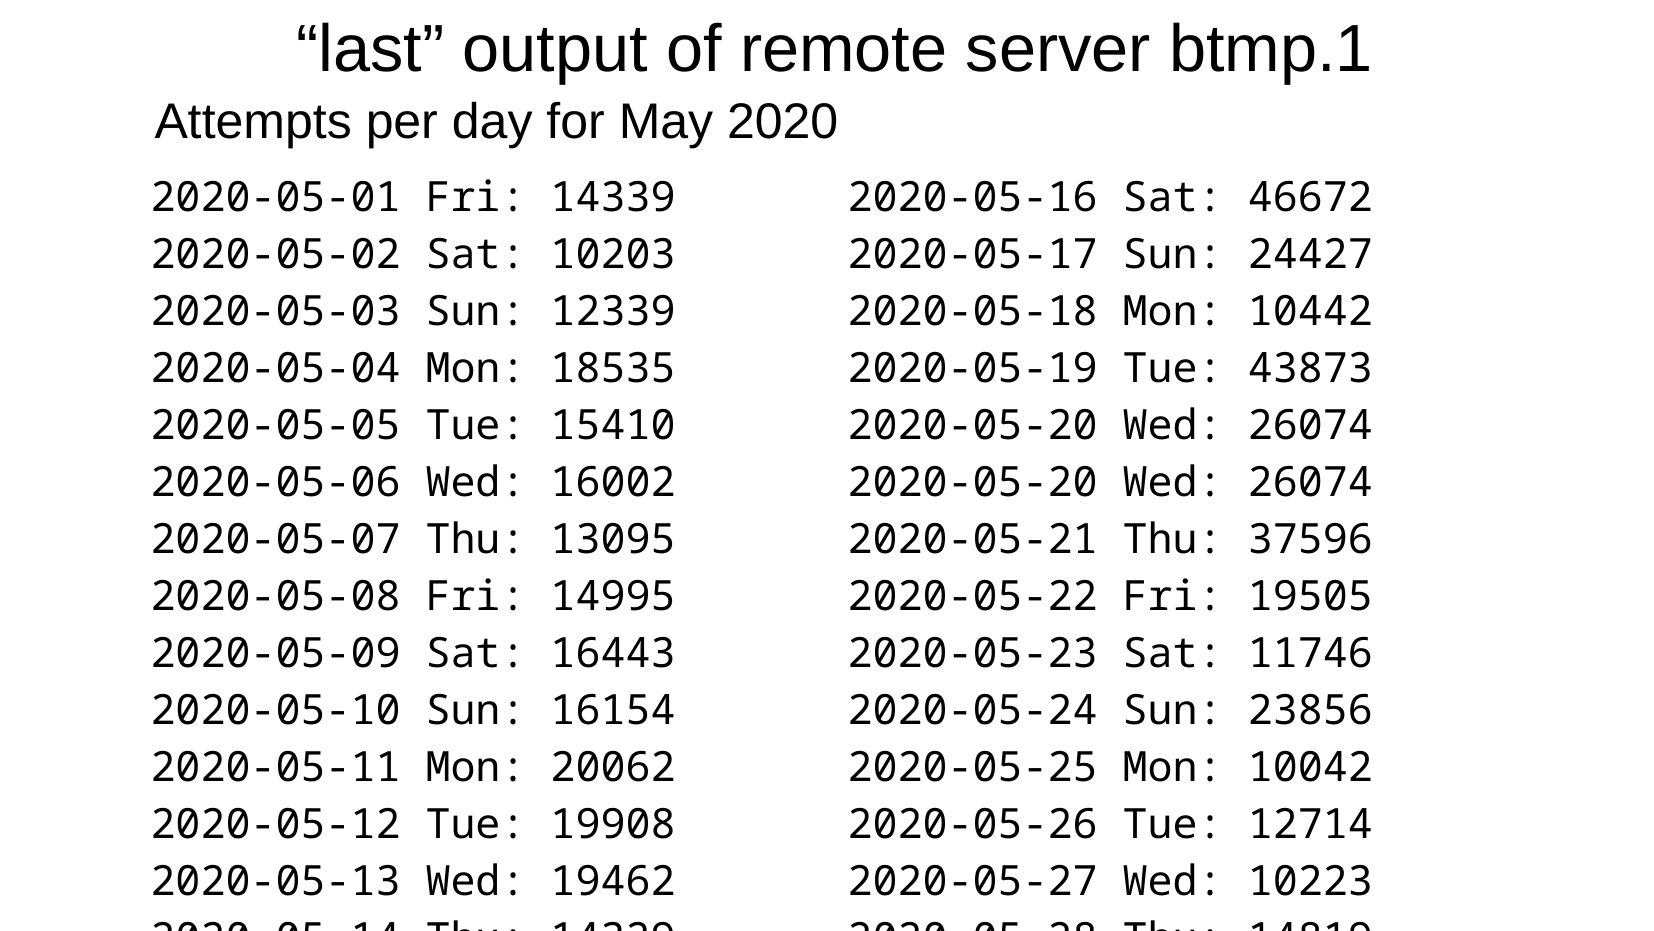

# “last” output of remote server btmp.1
Attempts per day for May 2020
2020-05-01 Fri: 14339
2020-05-02 Sat: 10203
2020-05-03 Sun: 12339
2020-05-04 Mon: 18535
2020-05-05 Tue: 15410
2020-05-06 Wed: 16002
2020-05-07 Thu: 13095
2020-05-08 Fri: 14995
2020-05-09 Sat: 16443
2020-05-10 Sun: 16154
2020-05-11 Mon: 20062
2020-05-12 Tue: 19908
2020-05-13 Wed: 19462
2020-05-14 Thu: 14329
2020-05-15 Fri: 18156
2020-05-16 Sat: 46672
2020-05-17 Sun: 24427
2020-05-18 Mon: 10442
2020-05-19 Tue: 43873
2020-05-20 Wed: 26074
2020-05-20 Wed: 26074
2020-05-21 Thu: 37596
2020-05-22 Fri: 19505
2020-05-23 Sat: 11746
2020-05-24 Sun: 23856
2020-05-25 Mon: 10042
2020-05-26 Tue: 12714
2020-05-27 Wed: 10223
2020-05-28 Thu: 14819
2020-05-29 Fri: 15524
2020-05-30 Sat: 14135
2020-05-31 Sun: 12066
2020-06-01 Mon: 1